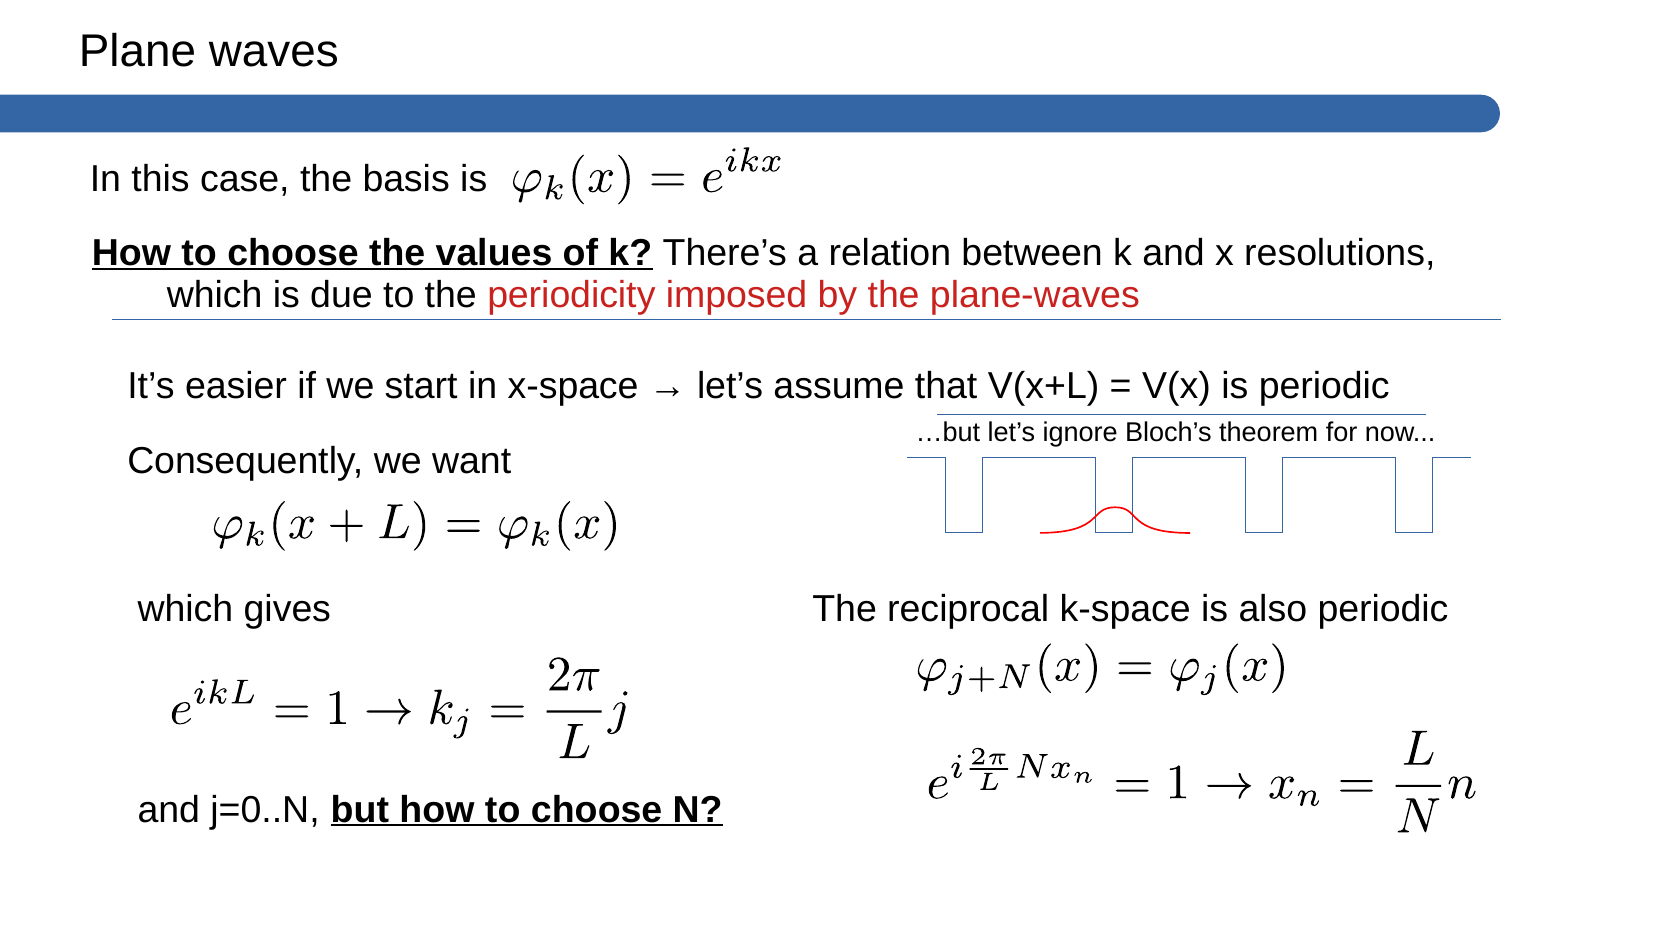

# Plane waves
In this case, the basis is
How to choose the values of k? There’s a relation between k and x resolutions,
	which is due to the periodicity imposed by the plane-waves
It’s easier if we start in x-space → let’s assume that V(x+L) = V(x) is periodic
…but let’s ignore Bloch’s theorem for now...
Consequently, we want
 which gives
The reciprocal k-space is also periodic
 and j=0..N, but how to choose N?